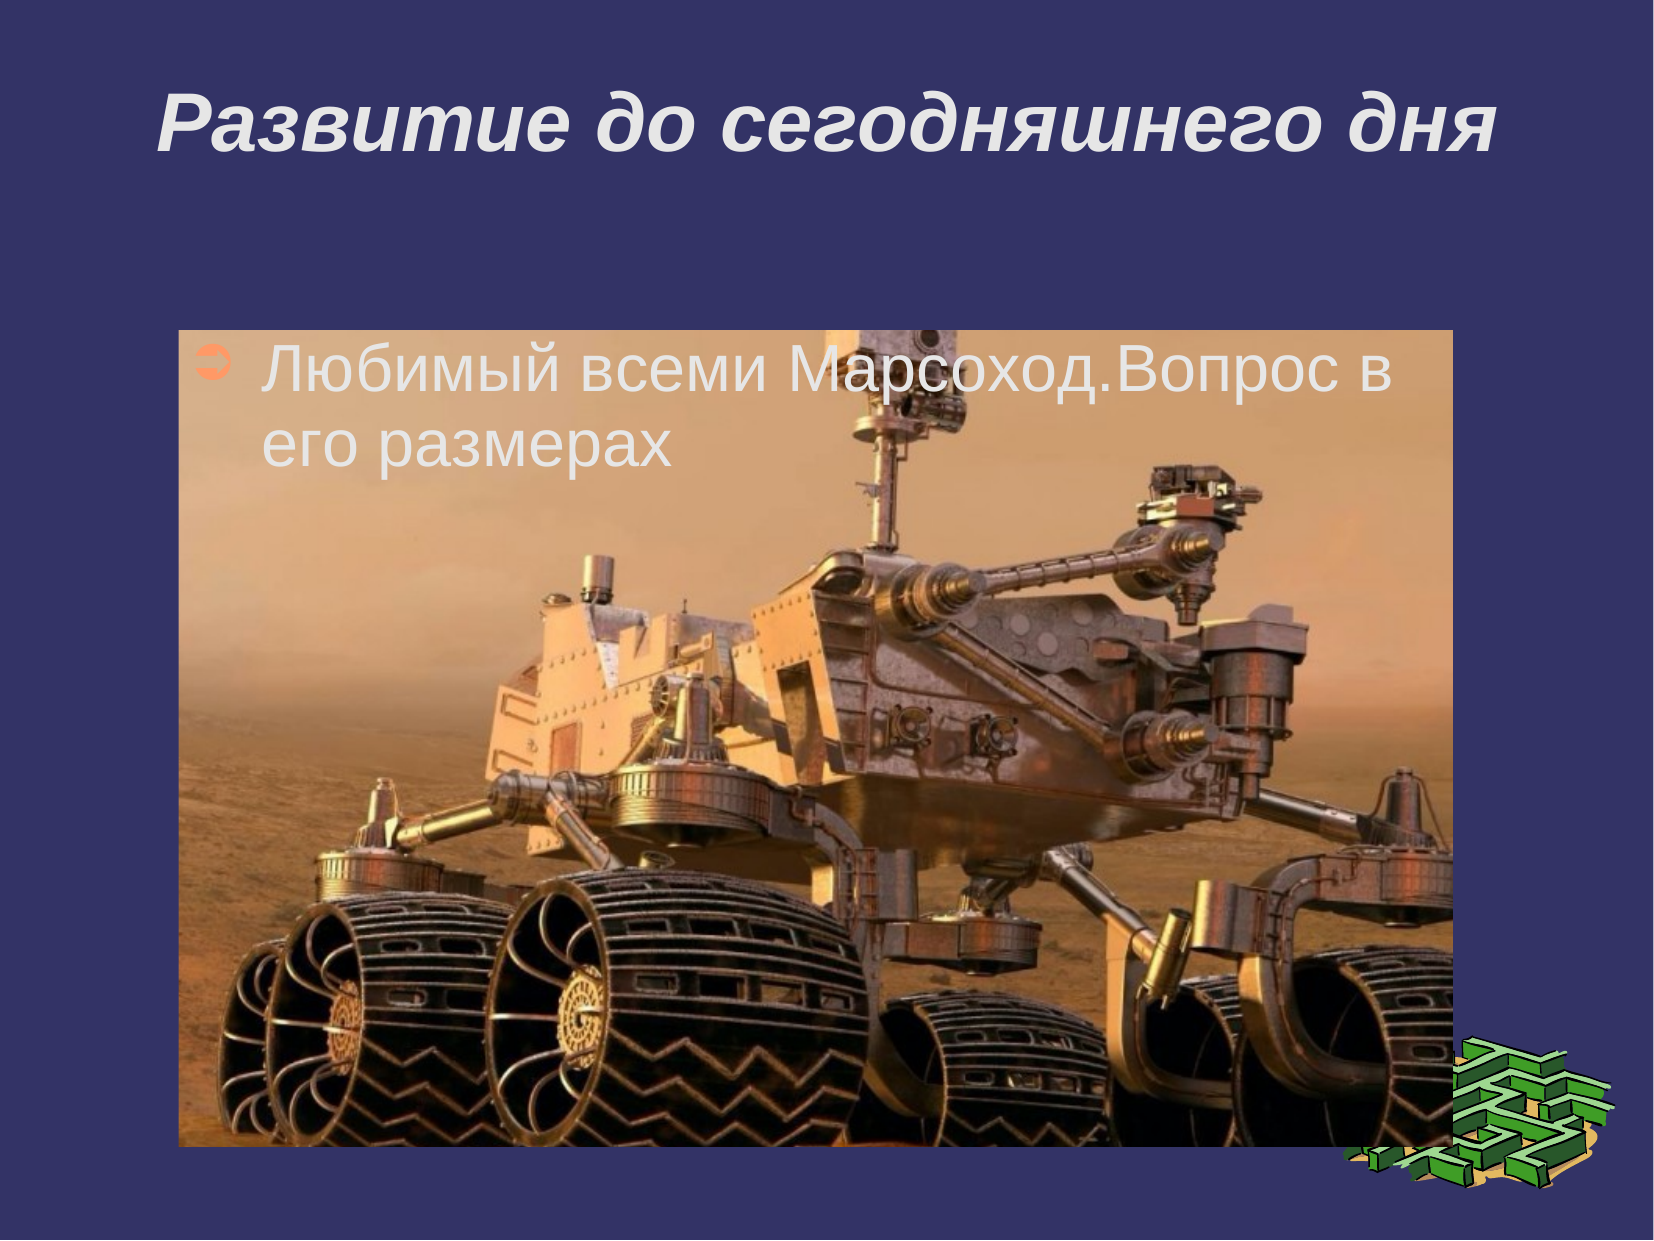

# Развитие до сегодняшнего дня
Любимый всеми Марсоход.Вопрос в его размерах